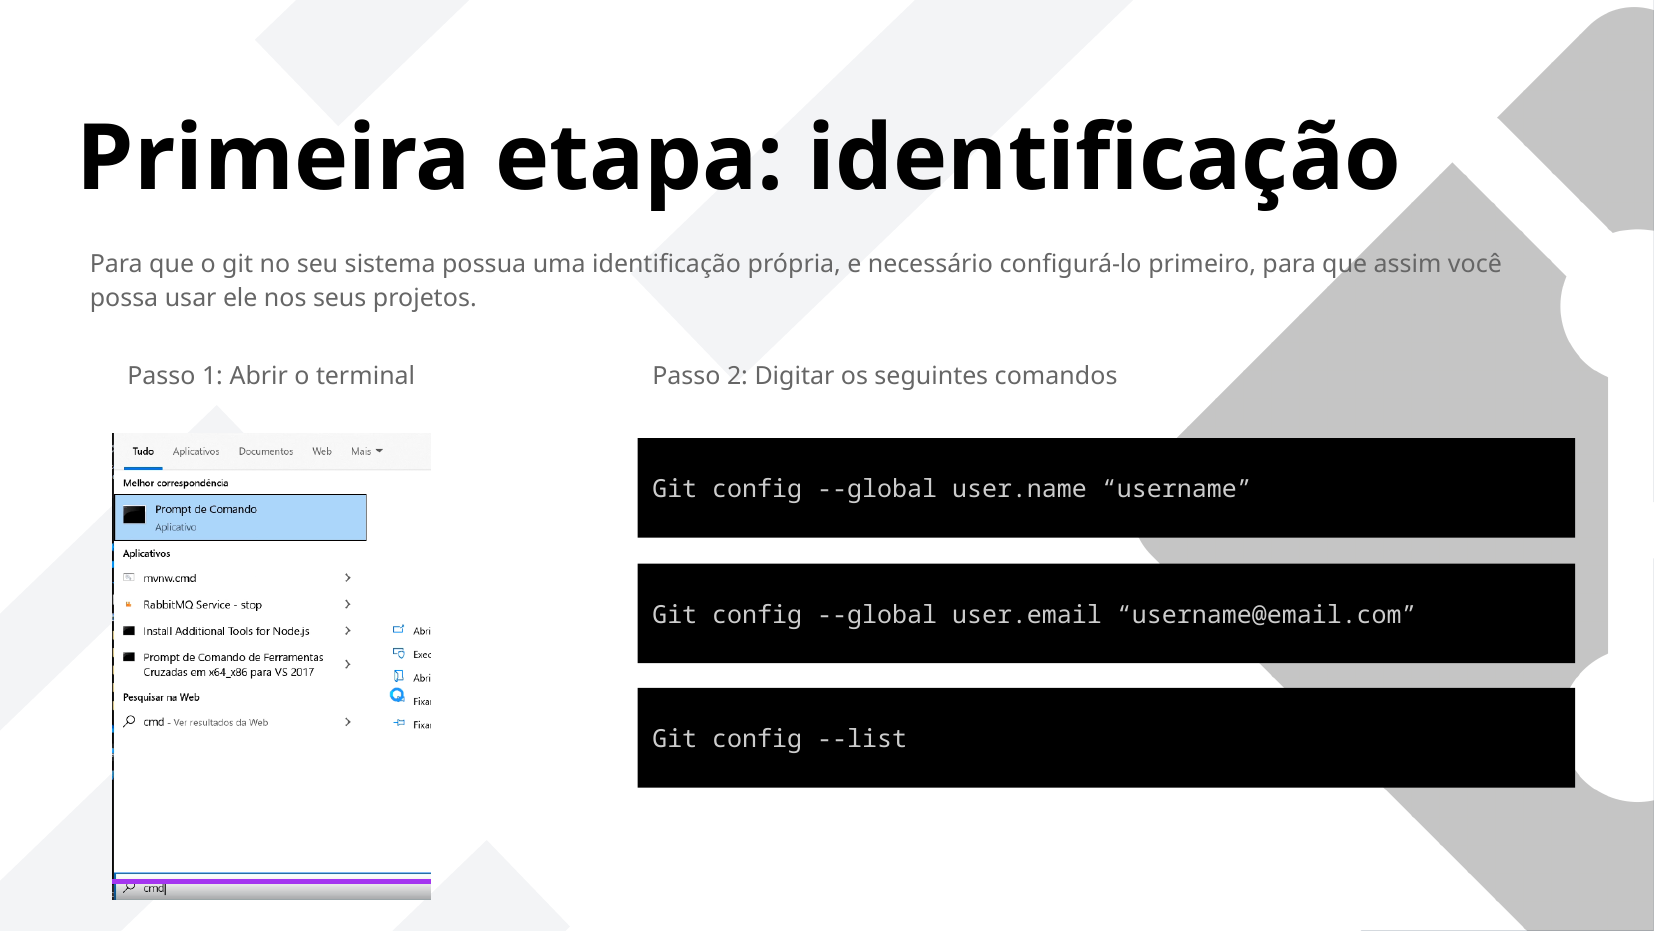

# Primeira etapa: identificação
Para que o git no seu sistema possua uma identificação própria, e necessário configurá-lo primeiro, para que assim você possa usar ele nos seus projetos.
Passo 1: Abrir o terminal
Passo 2: Digitar os seguintes comandos
Git config --global user.name “username”
Git config --global user.email “username@email.com”
Git config --list